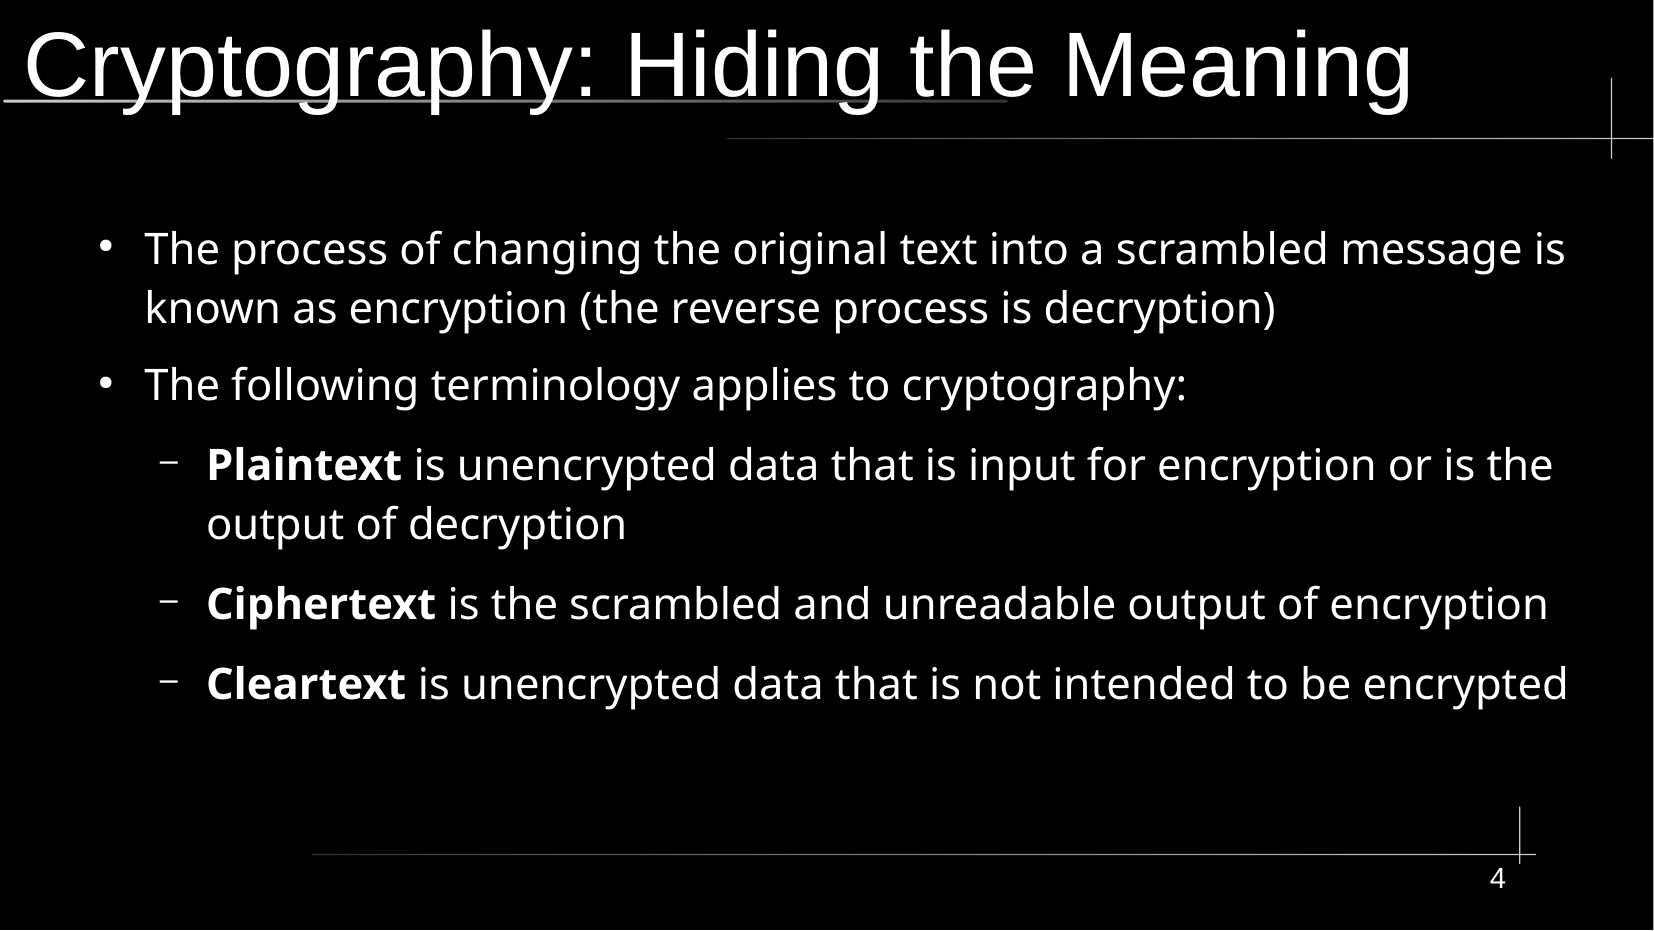

# Cryptography: Hiding the Meaning
The process of changing the original text into a scrambled message is known as encryption (the reverse process is decryption)
The following terminology applies to cryptography:
Plaintext is unencrypted data that is input for encryption or is the output of decryption
Ciphertext is the scrambled and unreadable output of encryption
Cleartext is unencrypted data that is not intended to be encrypted
4